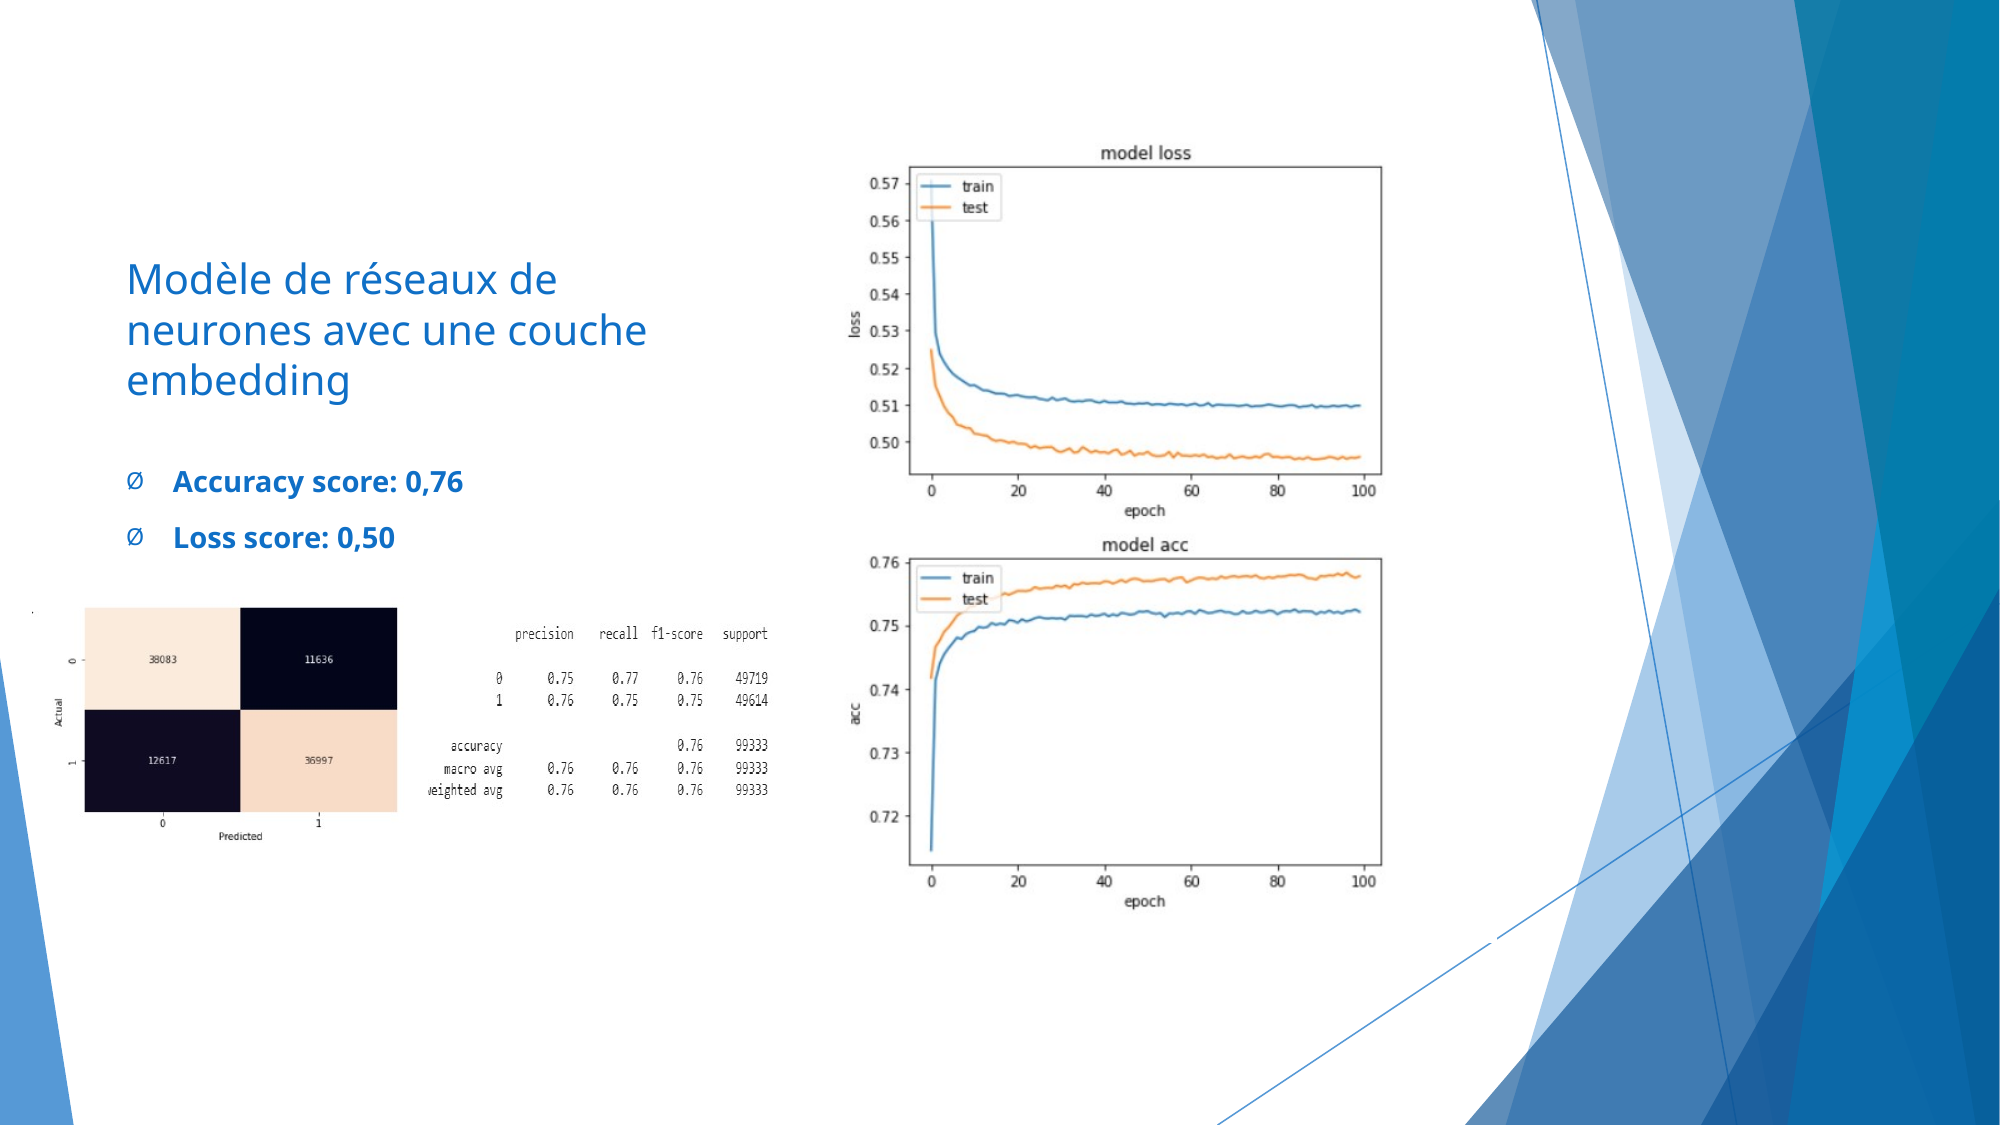

# Modèle de réseaux de neurones avec une couche embedding
Accuracy score: 0,76
Loss score: 0,50